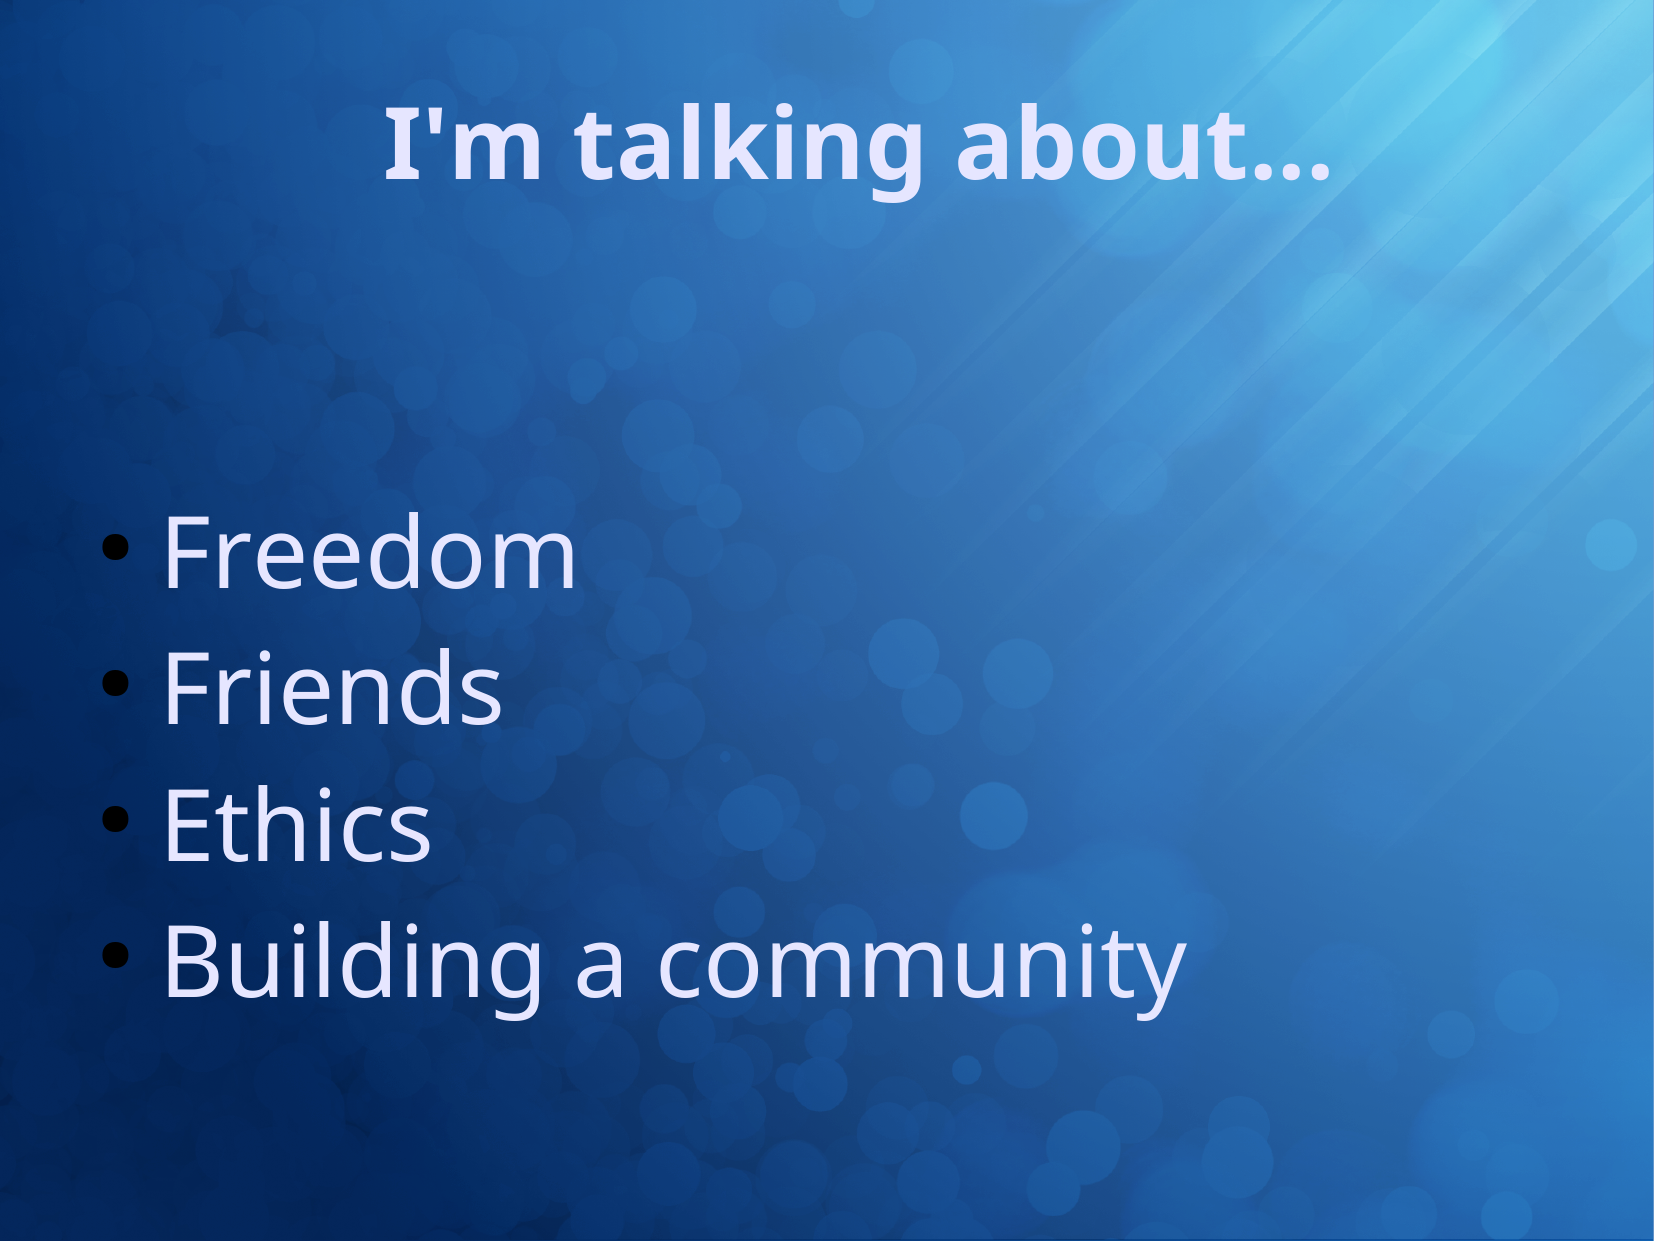

I'm talking about...
 Freedom
 Friends
 Ethics
 Building a community